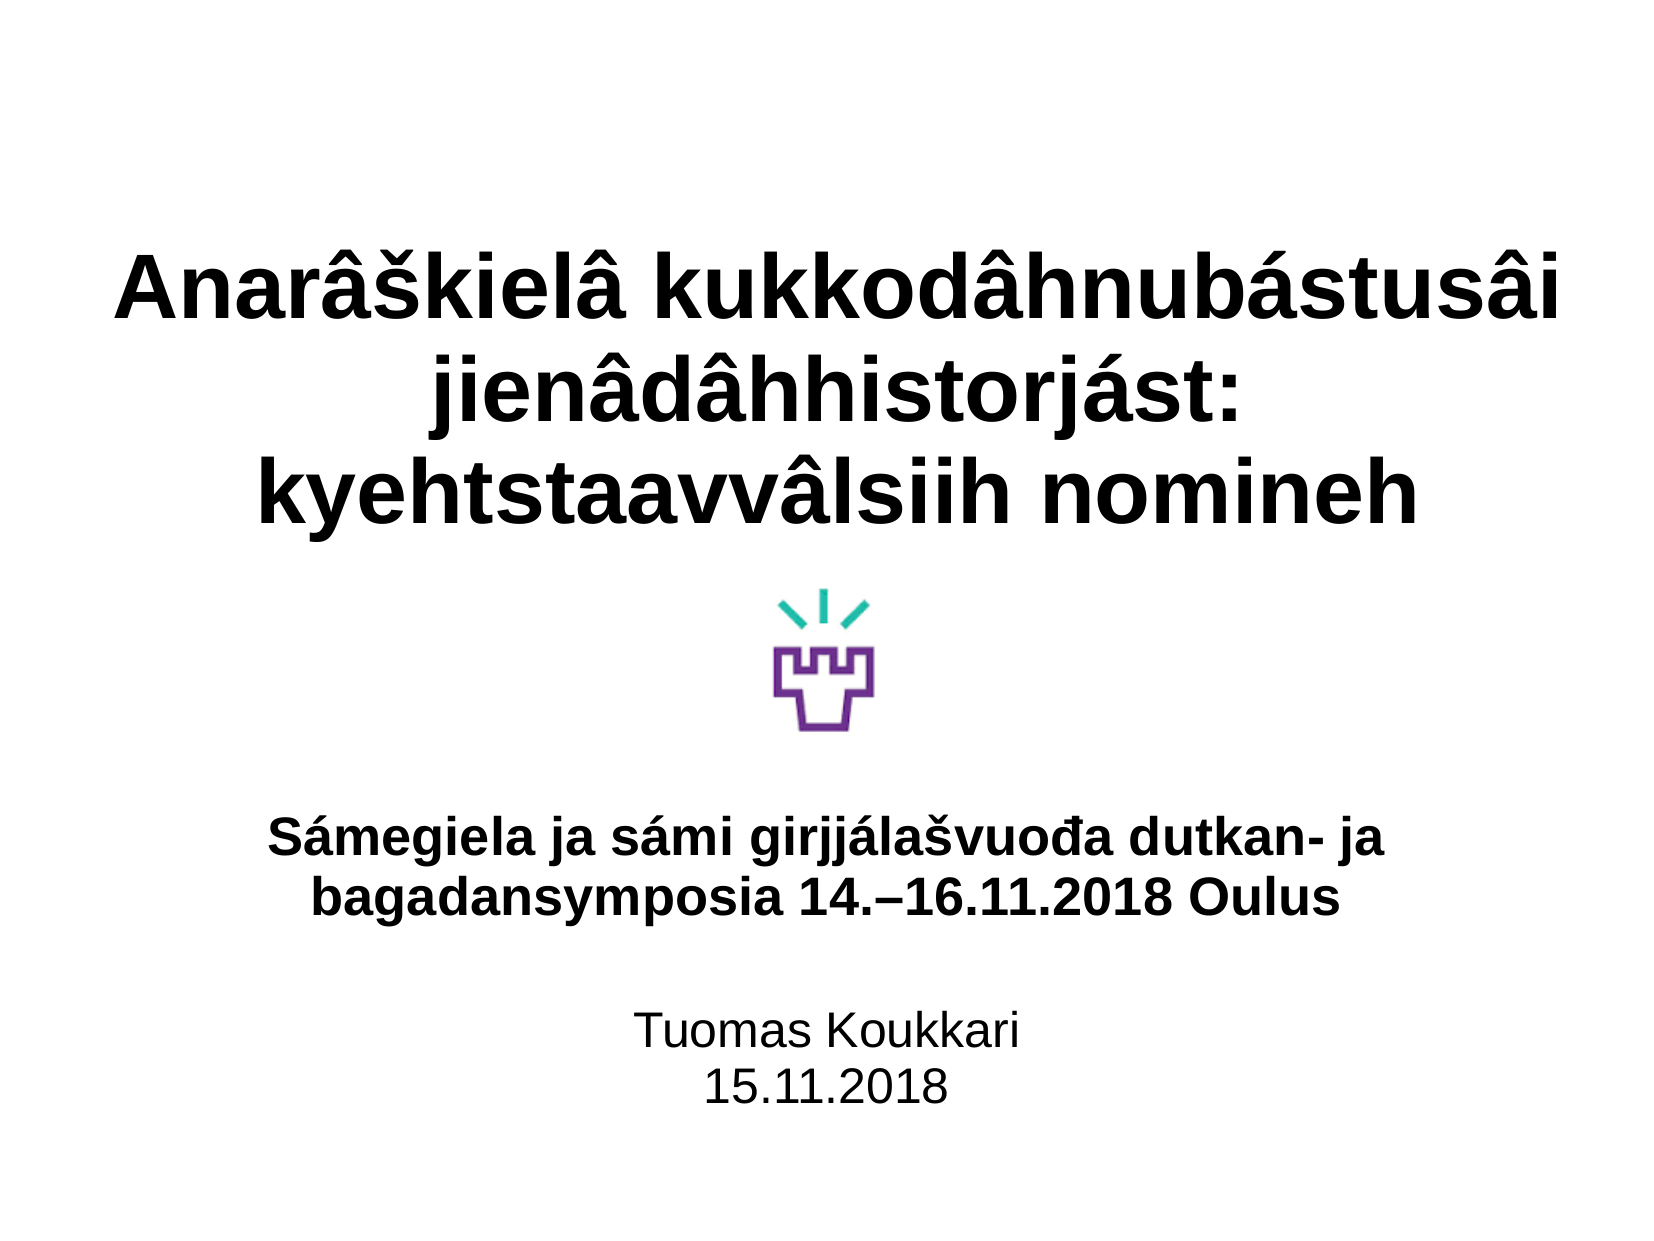

# Anarâškielâ kukkodâhnubástusâi jienâdâhhistorjást: kyehtstaavvâlsiih nomineh
Sámegiela ja sámi girjjálašvuođa dutkan- ja bagadansymposia 14.–16.11.2018 Oulus
Tuomas Koukkari
15.11.2018